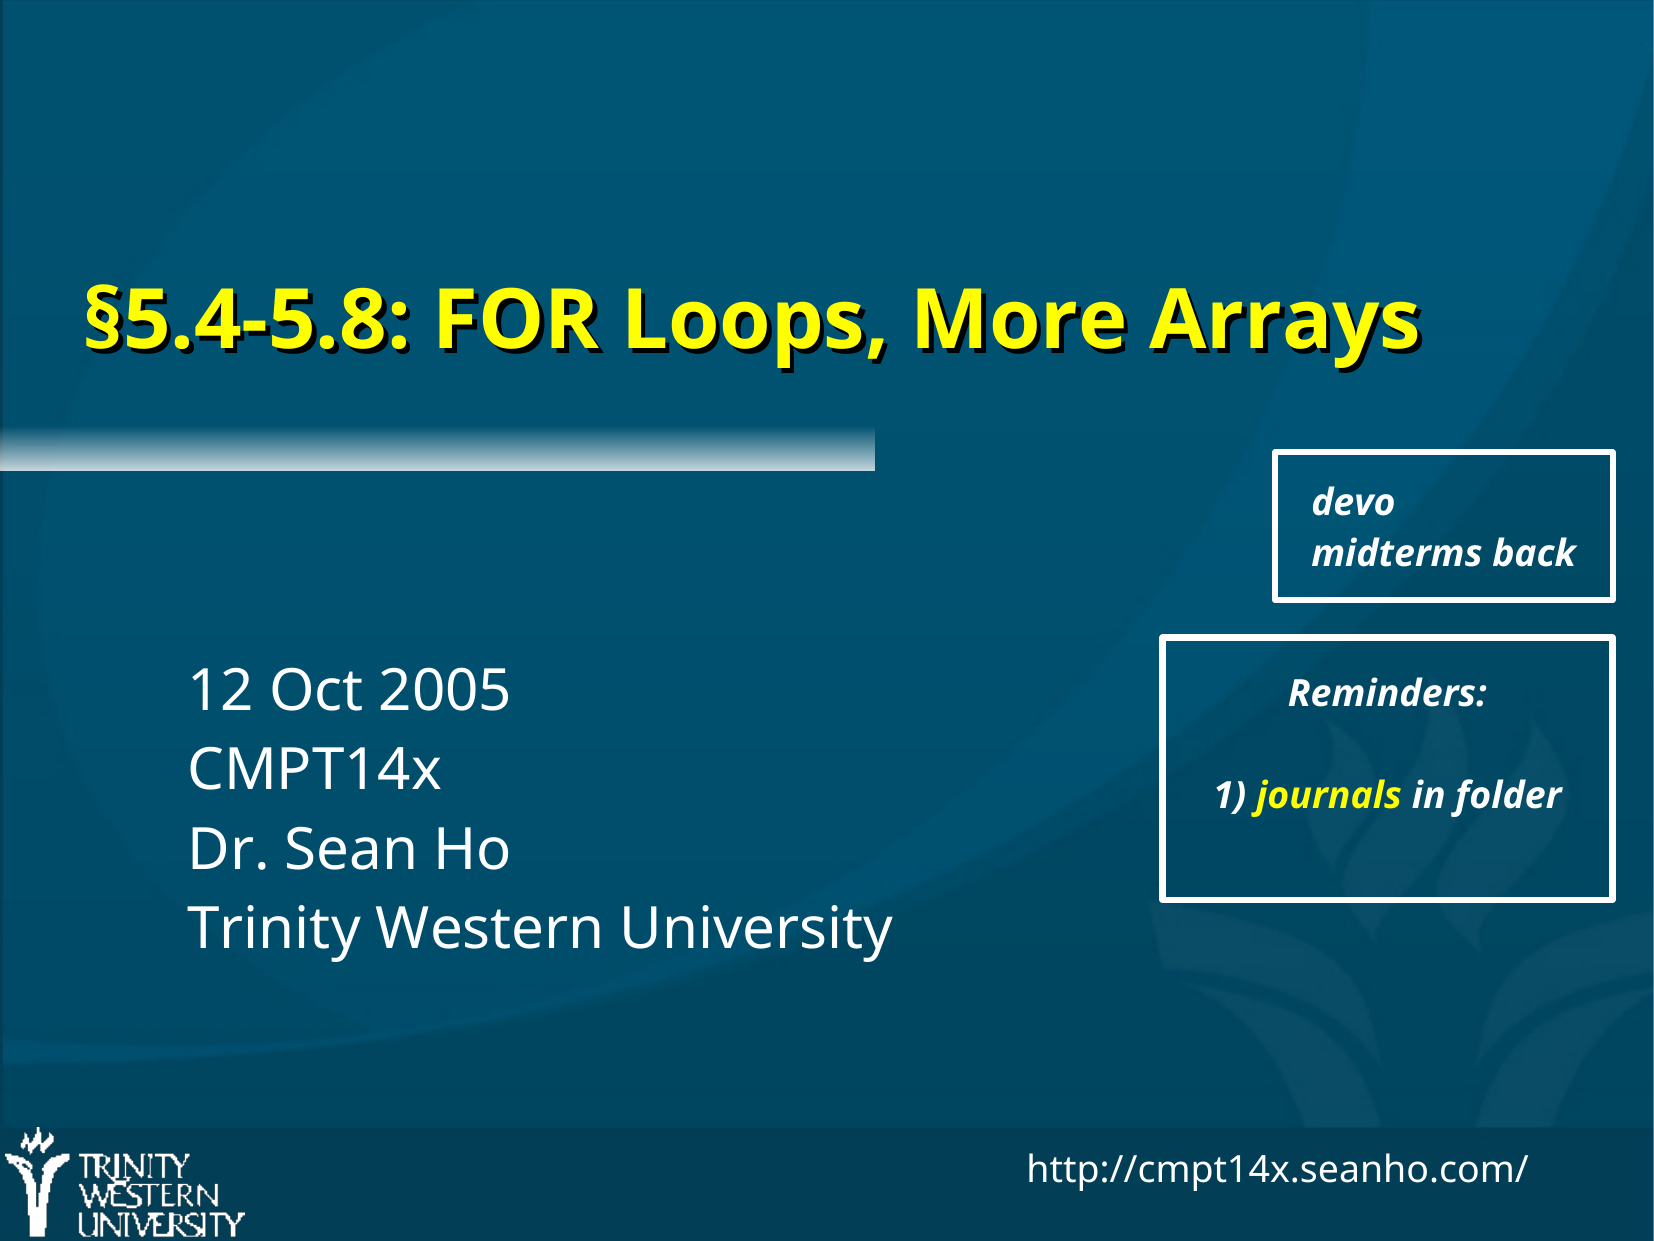

# §5.4-5.8: FOR Loops, More Arrays
devo
midterms back
12 Oct 2005
CMPT14x
Dr. Sean Ho
Trinity Western University
Reminders:
1) journals in folder
http://cmpt14x.seanho.com/